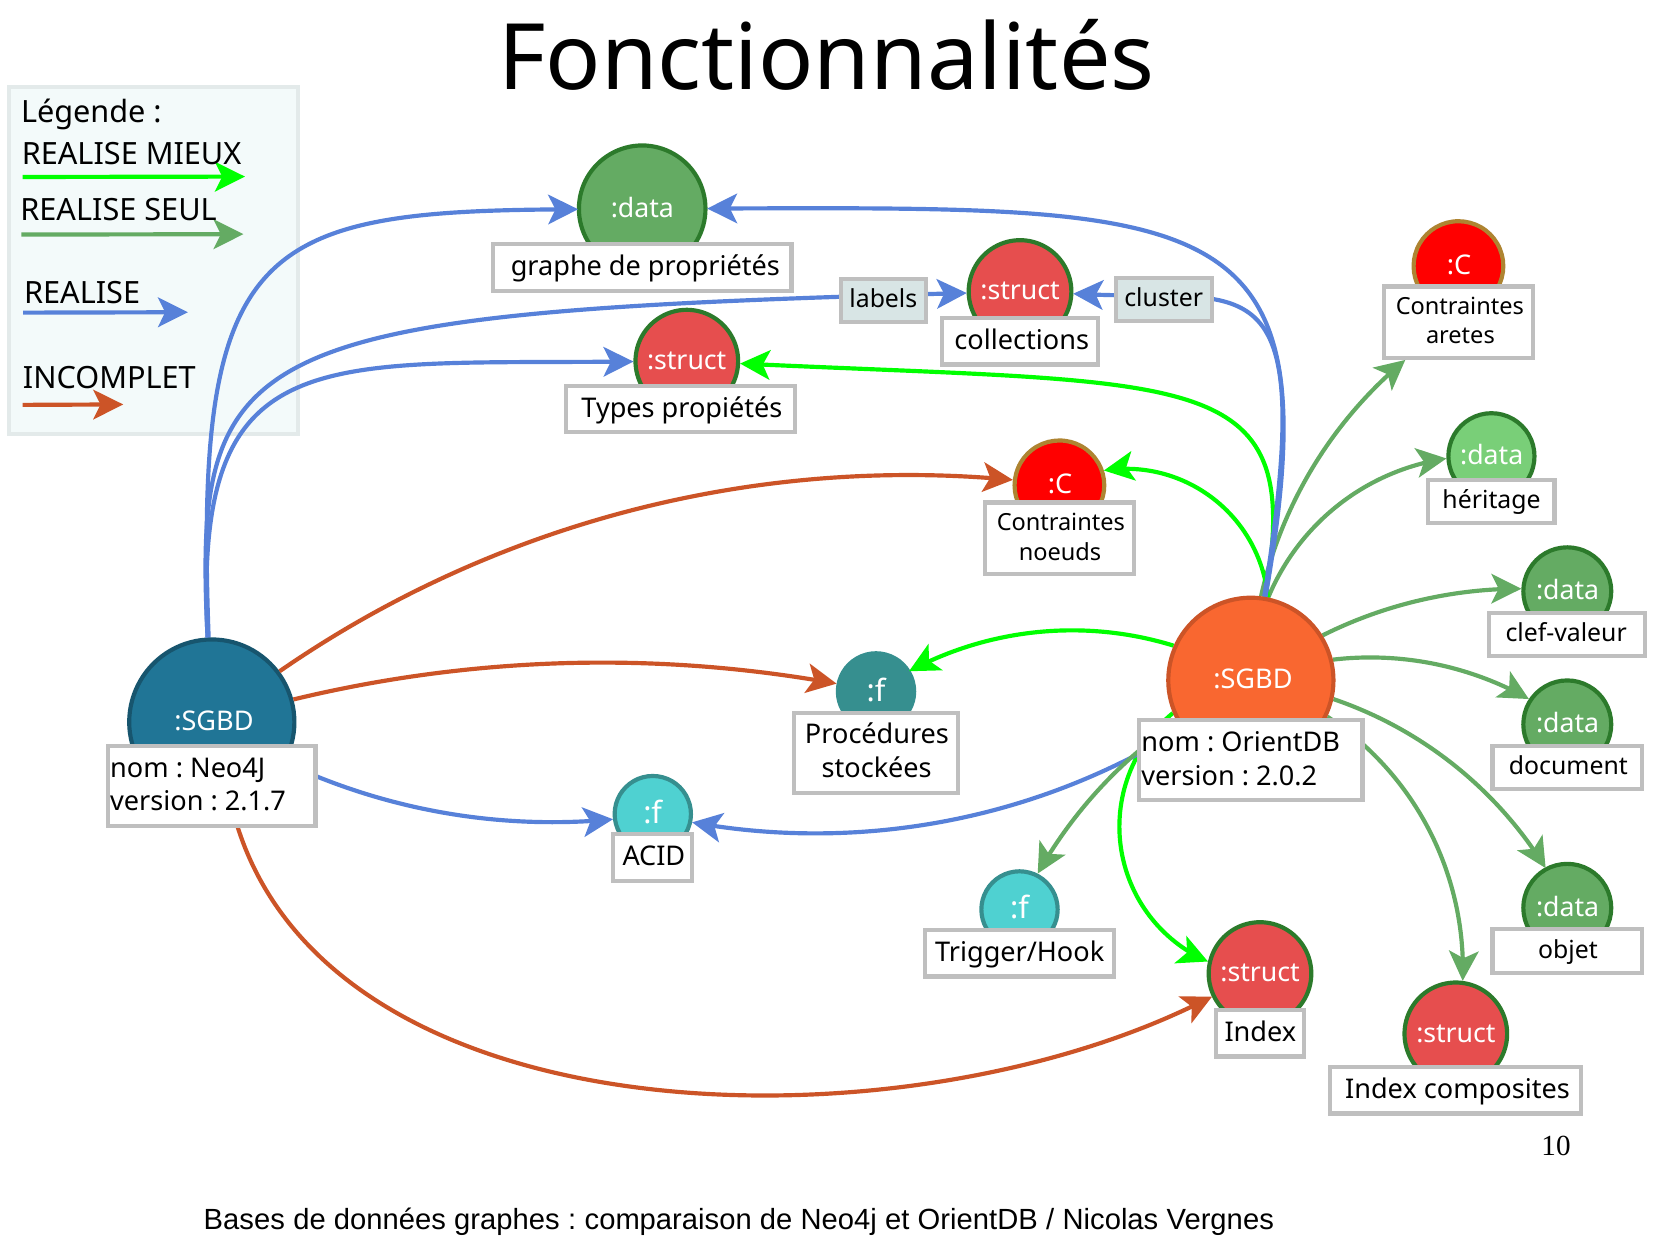

# Fonctionnalités
10
Bases de données graphes : comparaison de Neo4j et OrientDB / Nicolas Vergnes